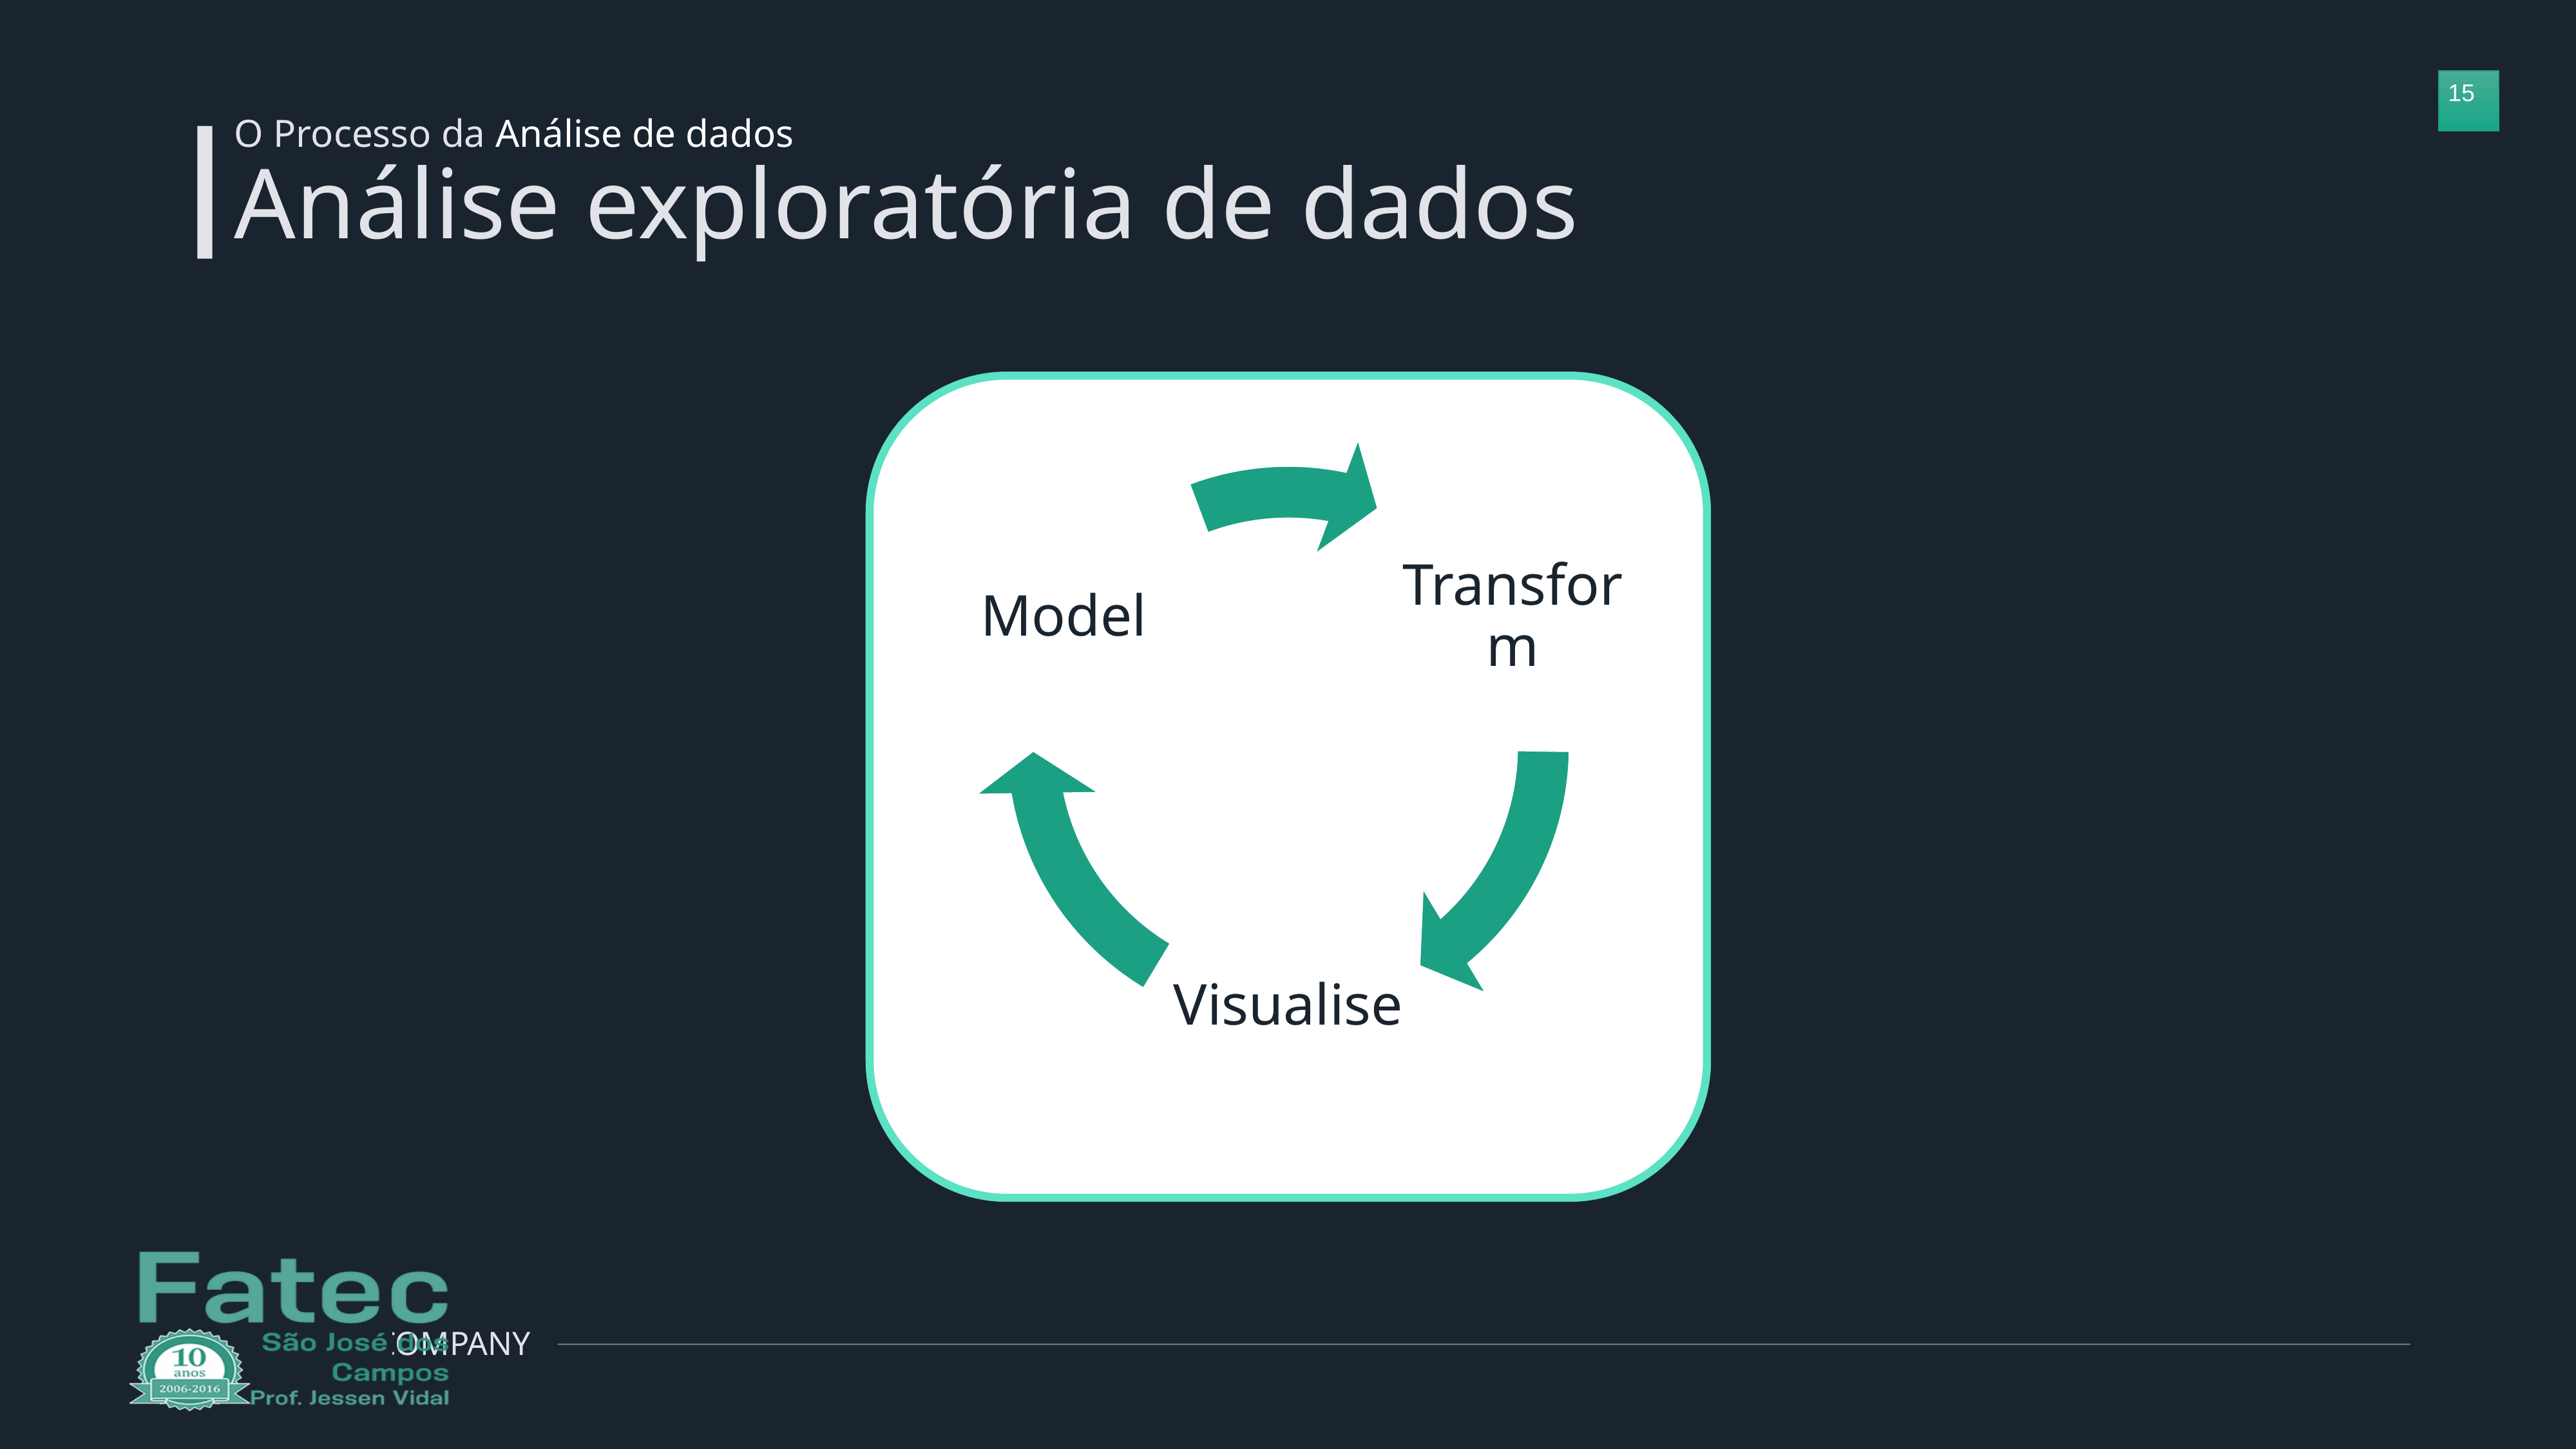

O Processo da Análise de dados
Análise exploratória de dados
Model
Transform
Visualise